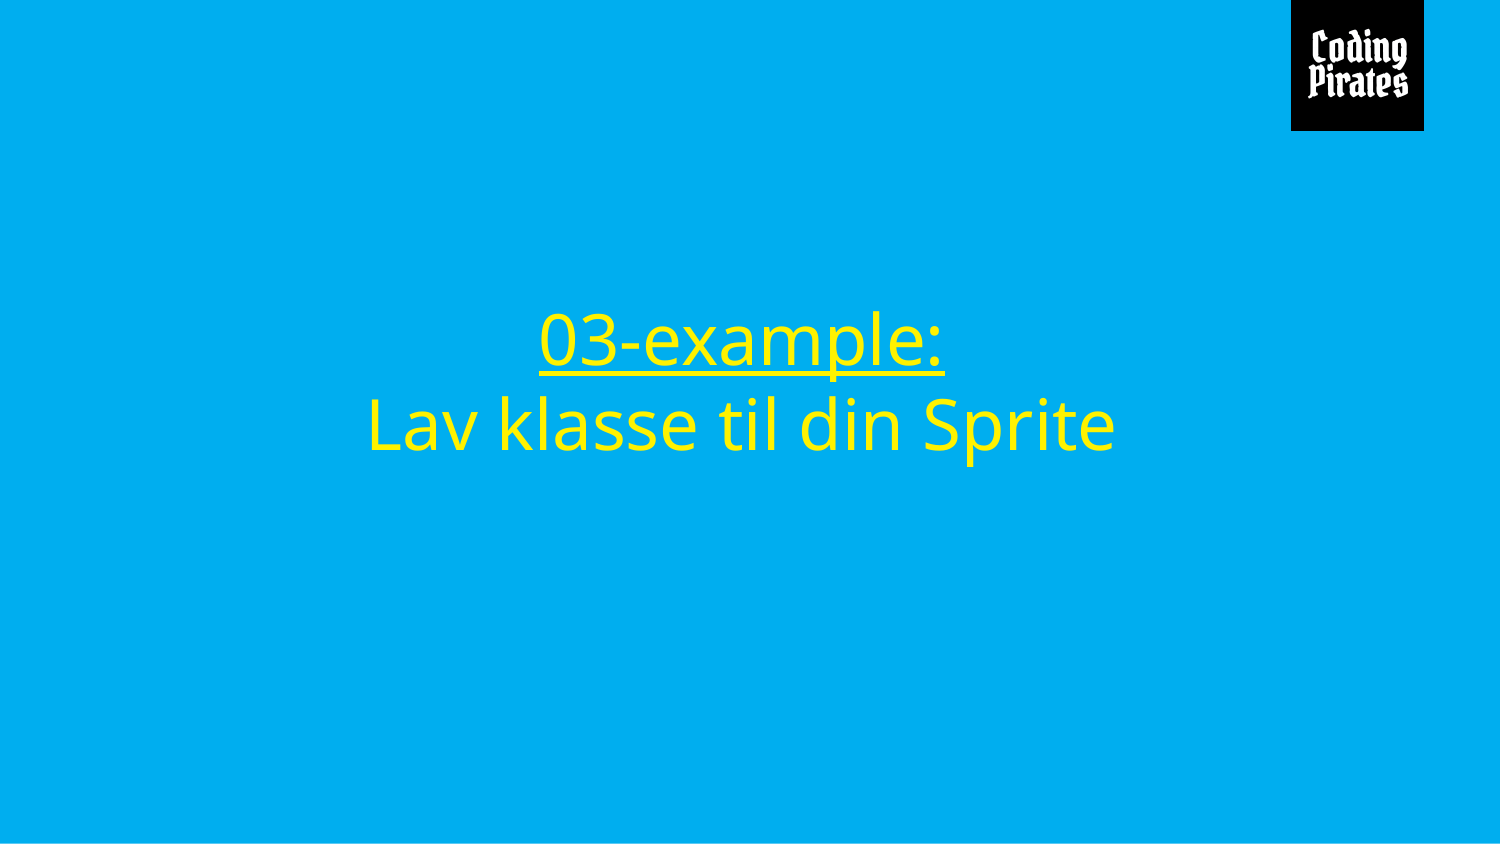

# 03-example: Lav klasse til din Sprite